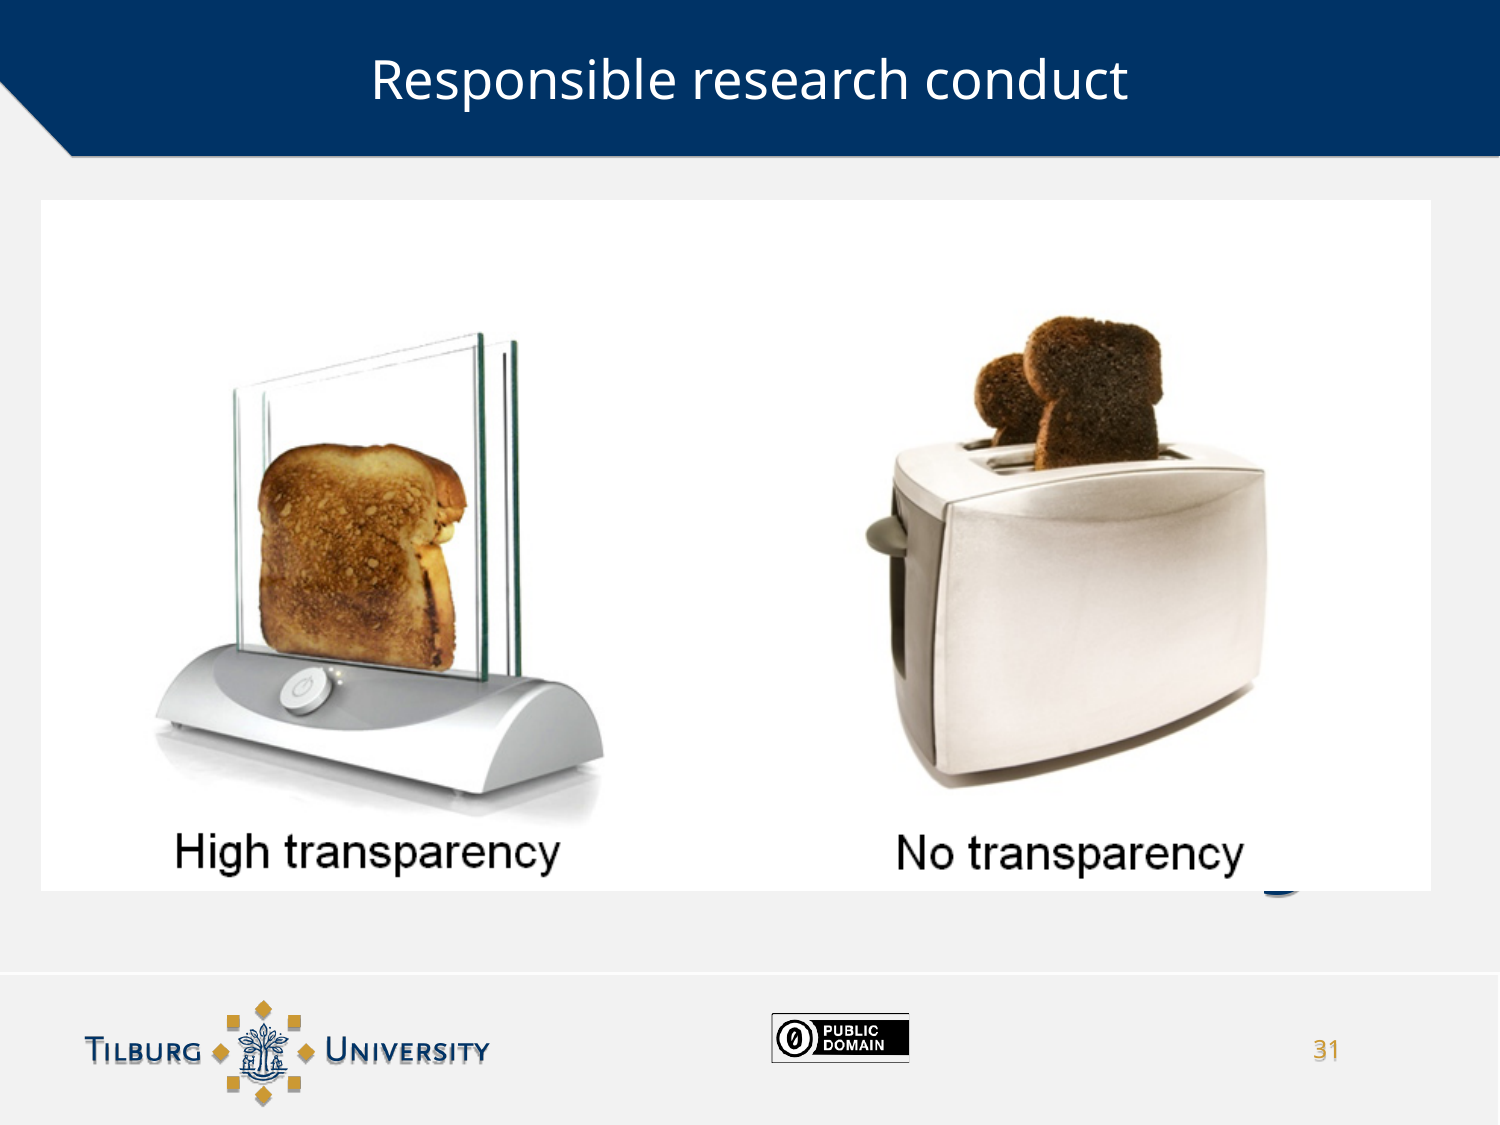

# Responsible research conduct
Transparency
&
Accountability